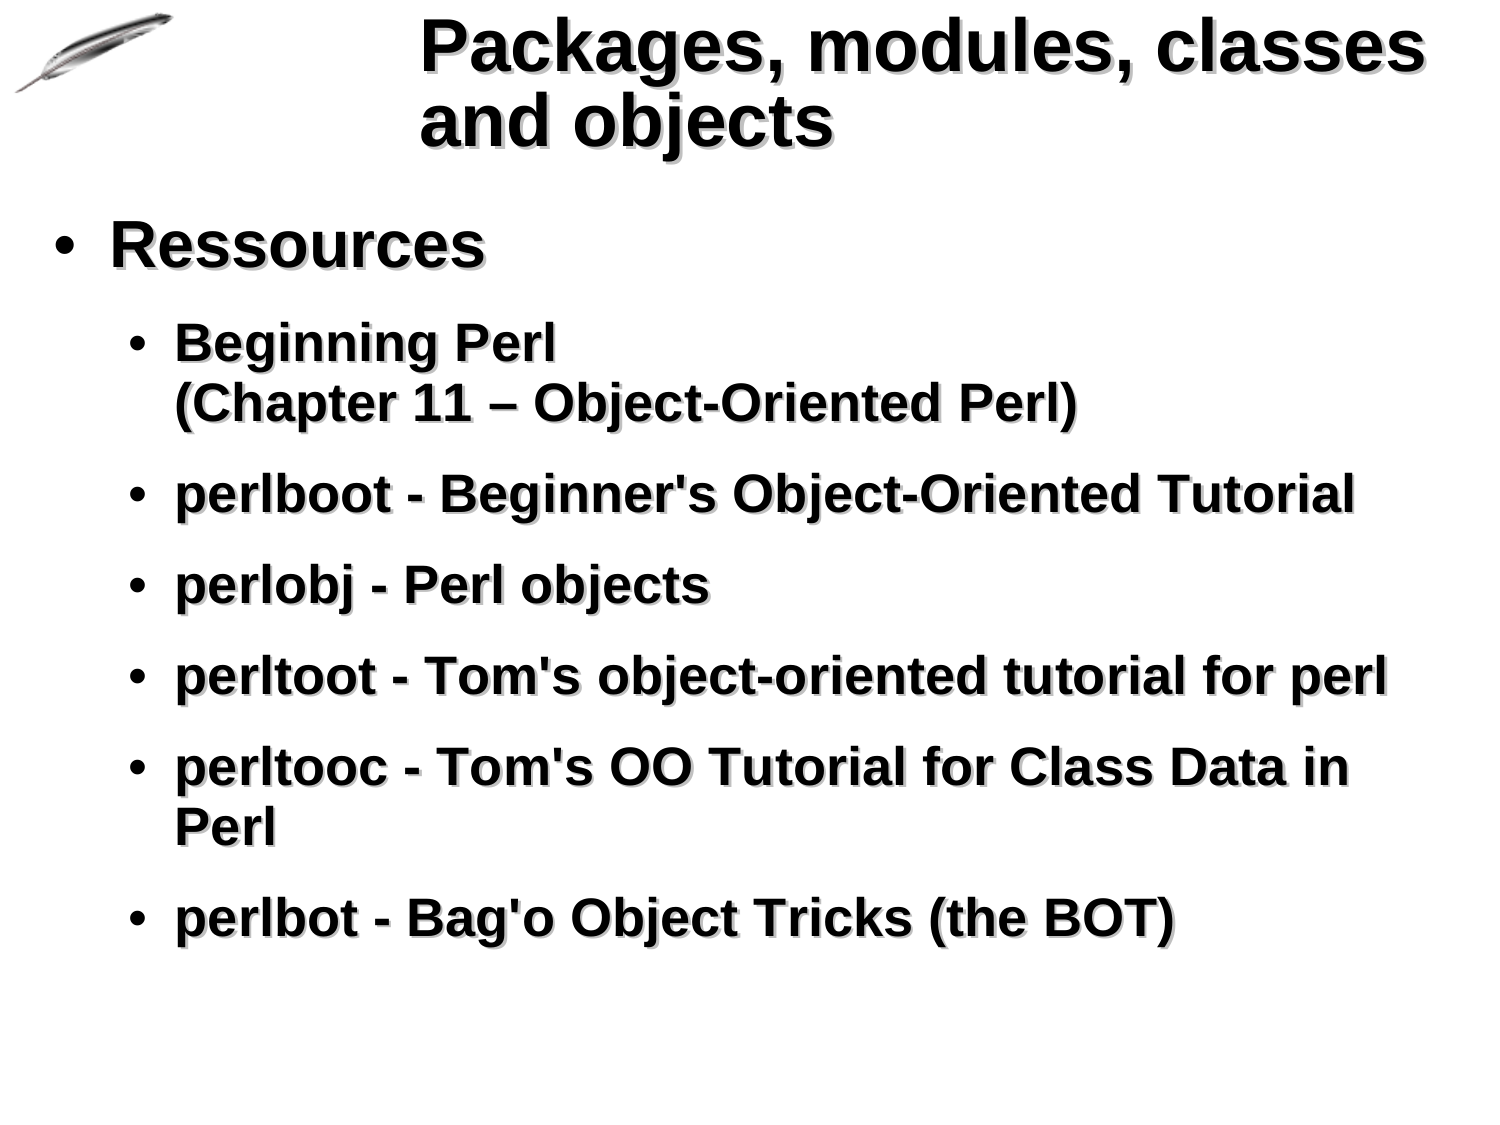

# Packages, modules, classes and objects
Ressources
Beginning Perl
(Chapter 11 – Object-Oriented Perl)
perlboot - Beginner's Object-Oriented Tutorial
perlobj - Perl objects
perltoot - Tom's object-oriented tutorial for perl
perltooc - Tom's OO Tutorial for Class Data in Perl
perlbot - Bag'o Object Tricks (the BOT)